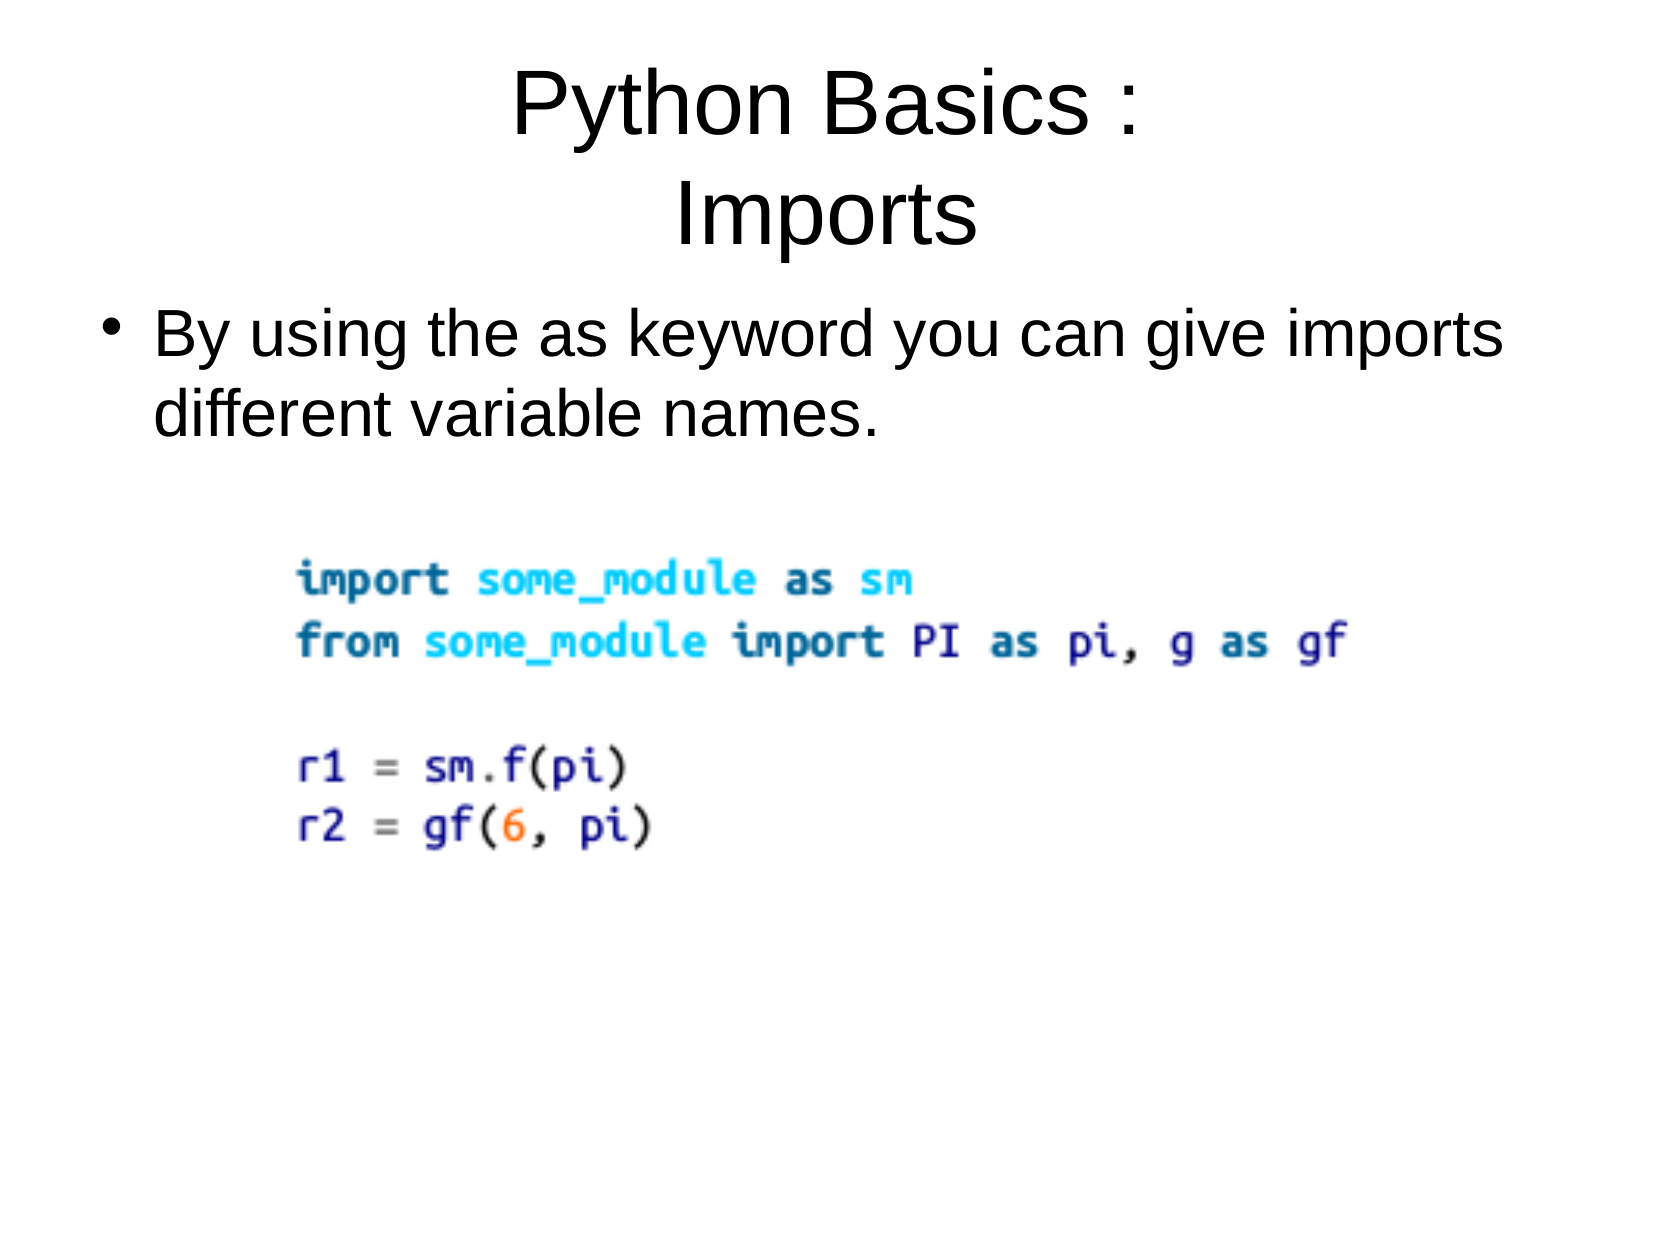

Python Basics :
Imports
By using the as keyword you can give imports different variable names.